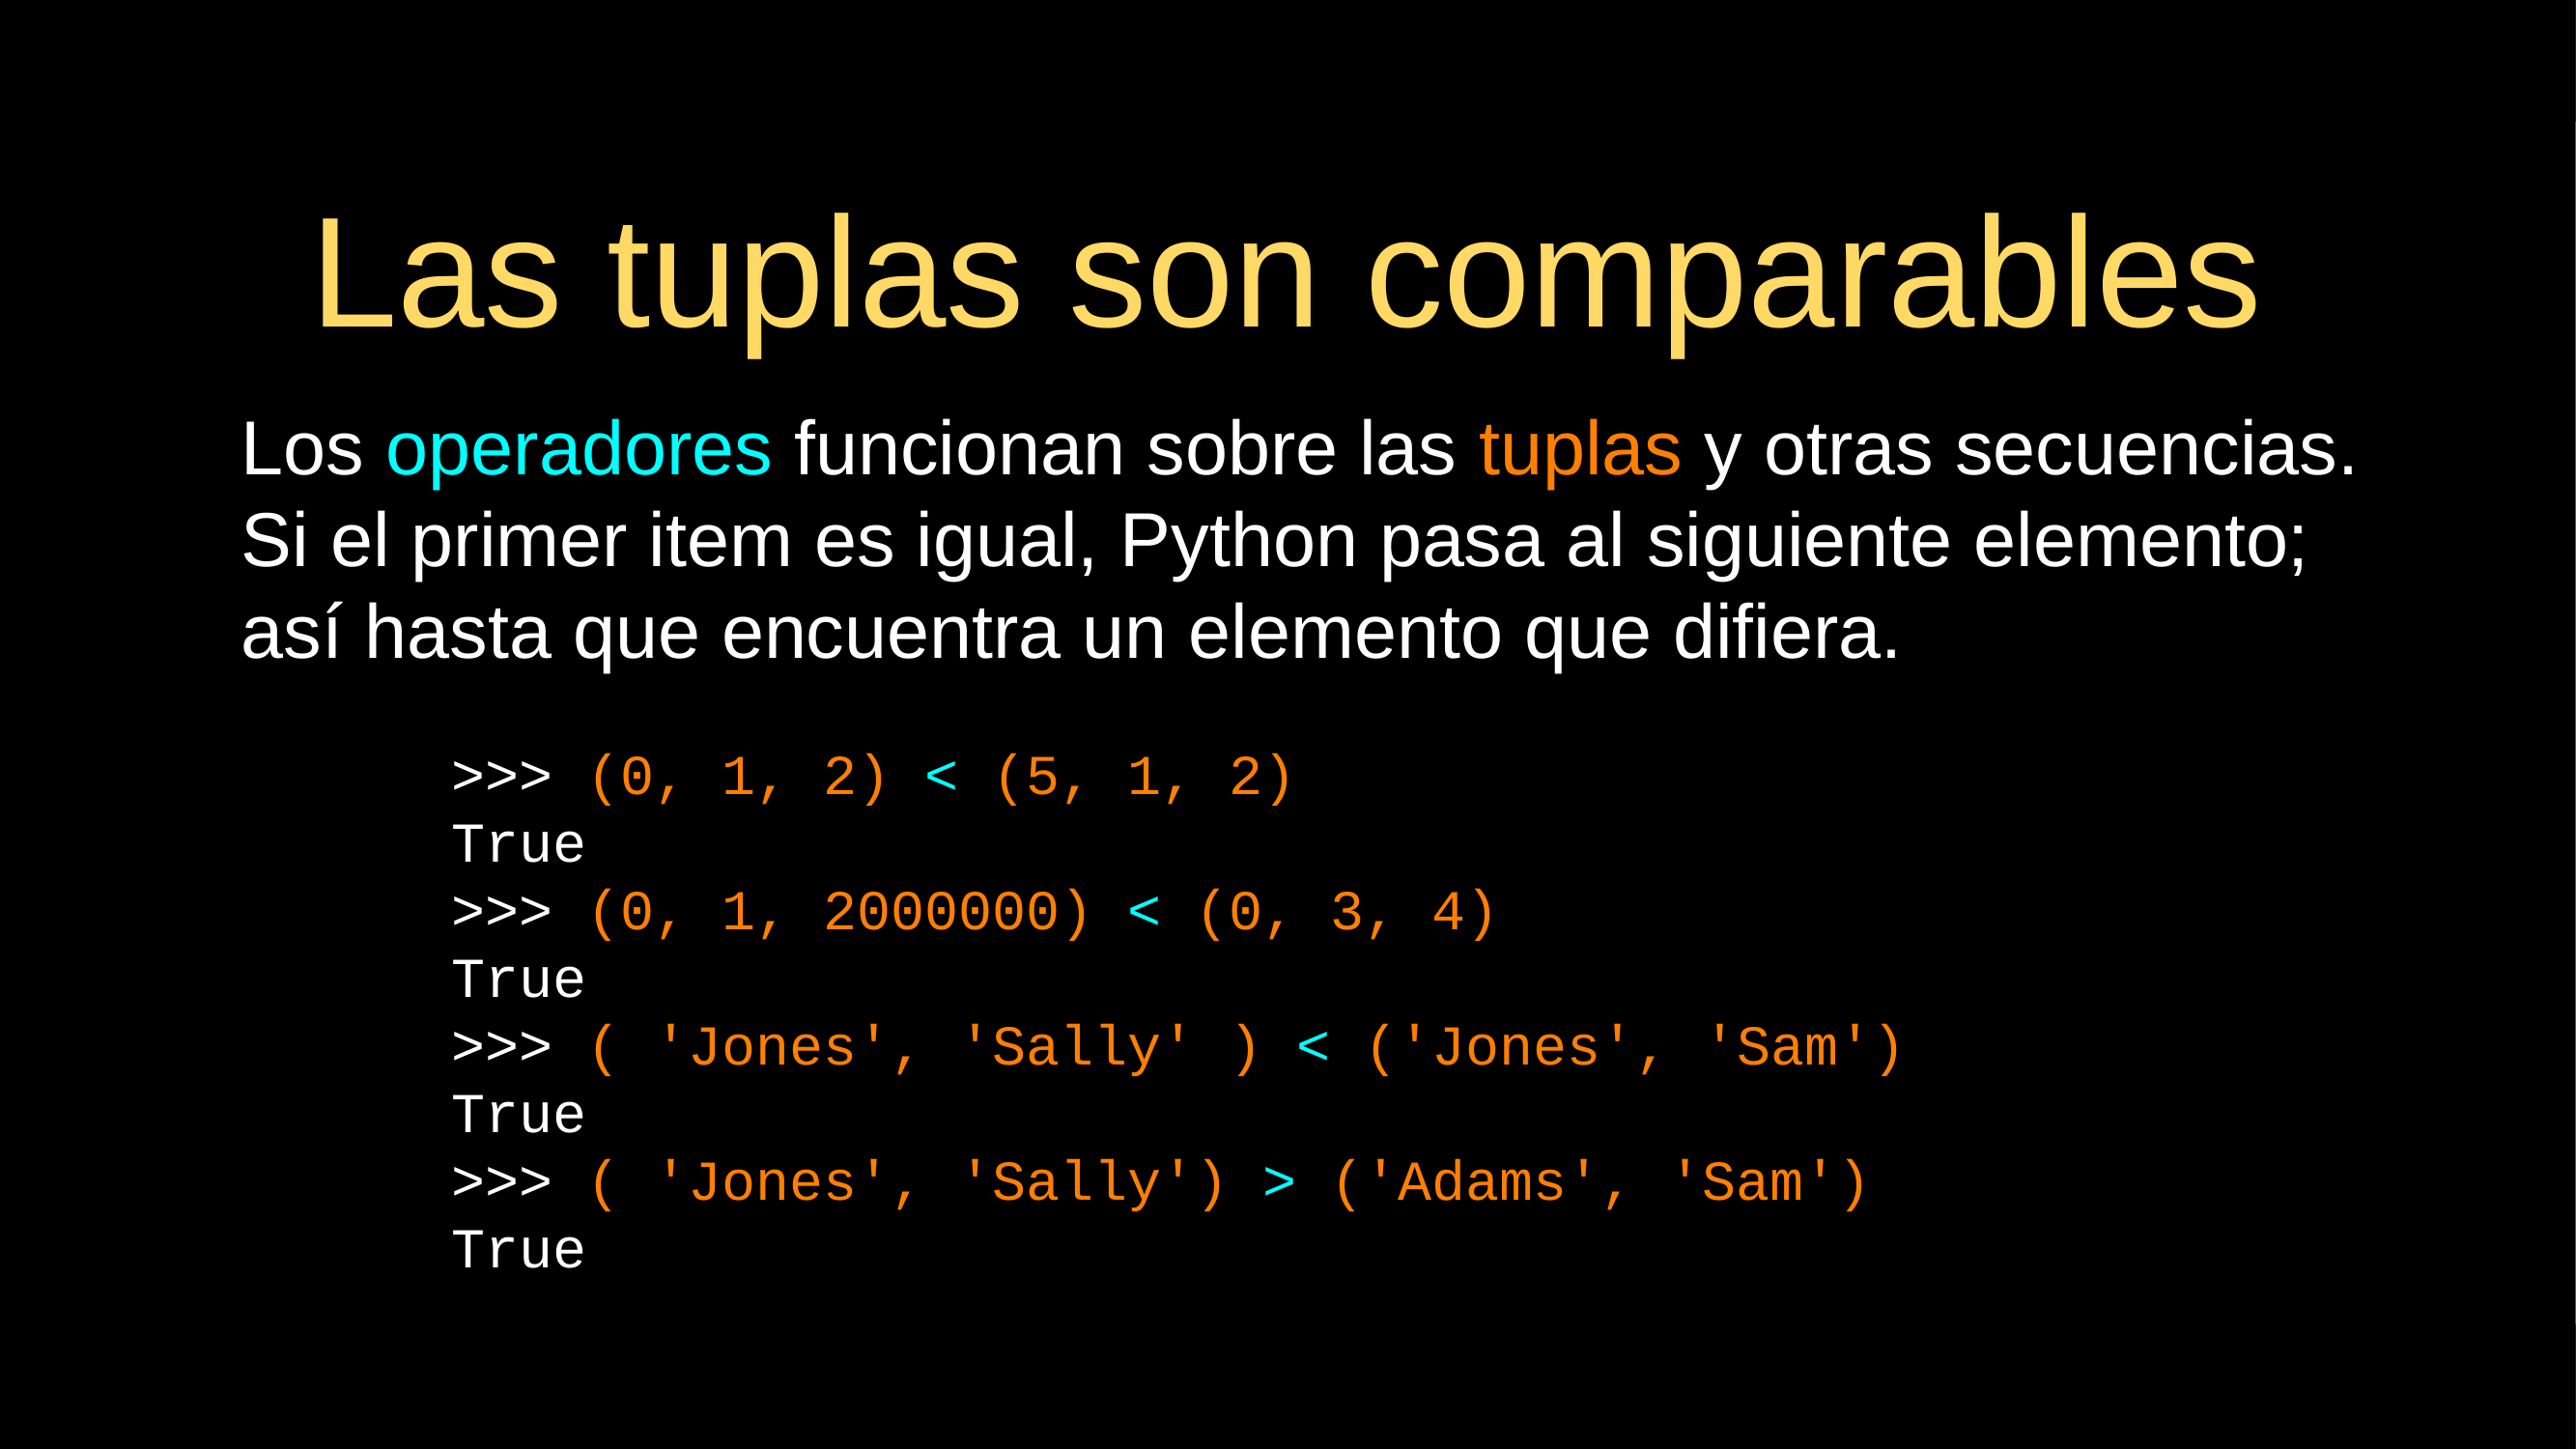

# Las tuplas son comparables
Los operadores funcionan sobre las tuplas y otras secuencias. Si el primer item es igual, Python pasa al siguiente elemento; así hasta que encuentra un elemento que difiera.
>>> (0, 1, 2) < (5, 1, 2)
True
>>> (0, 1, 2000000) < (0, 3, 4)
True
>>> ( 'Jones', 'Sally' ) < ('Jones', 'Sam')
True
>>> ( 'Jones', 'Sally') > ('Adams', 'Sam')
True